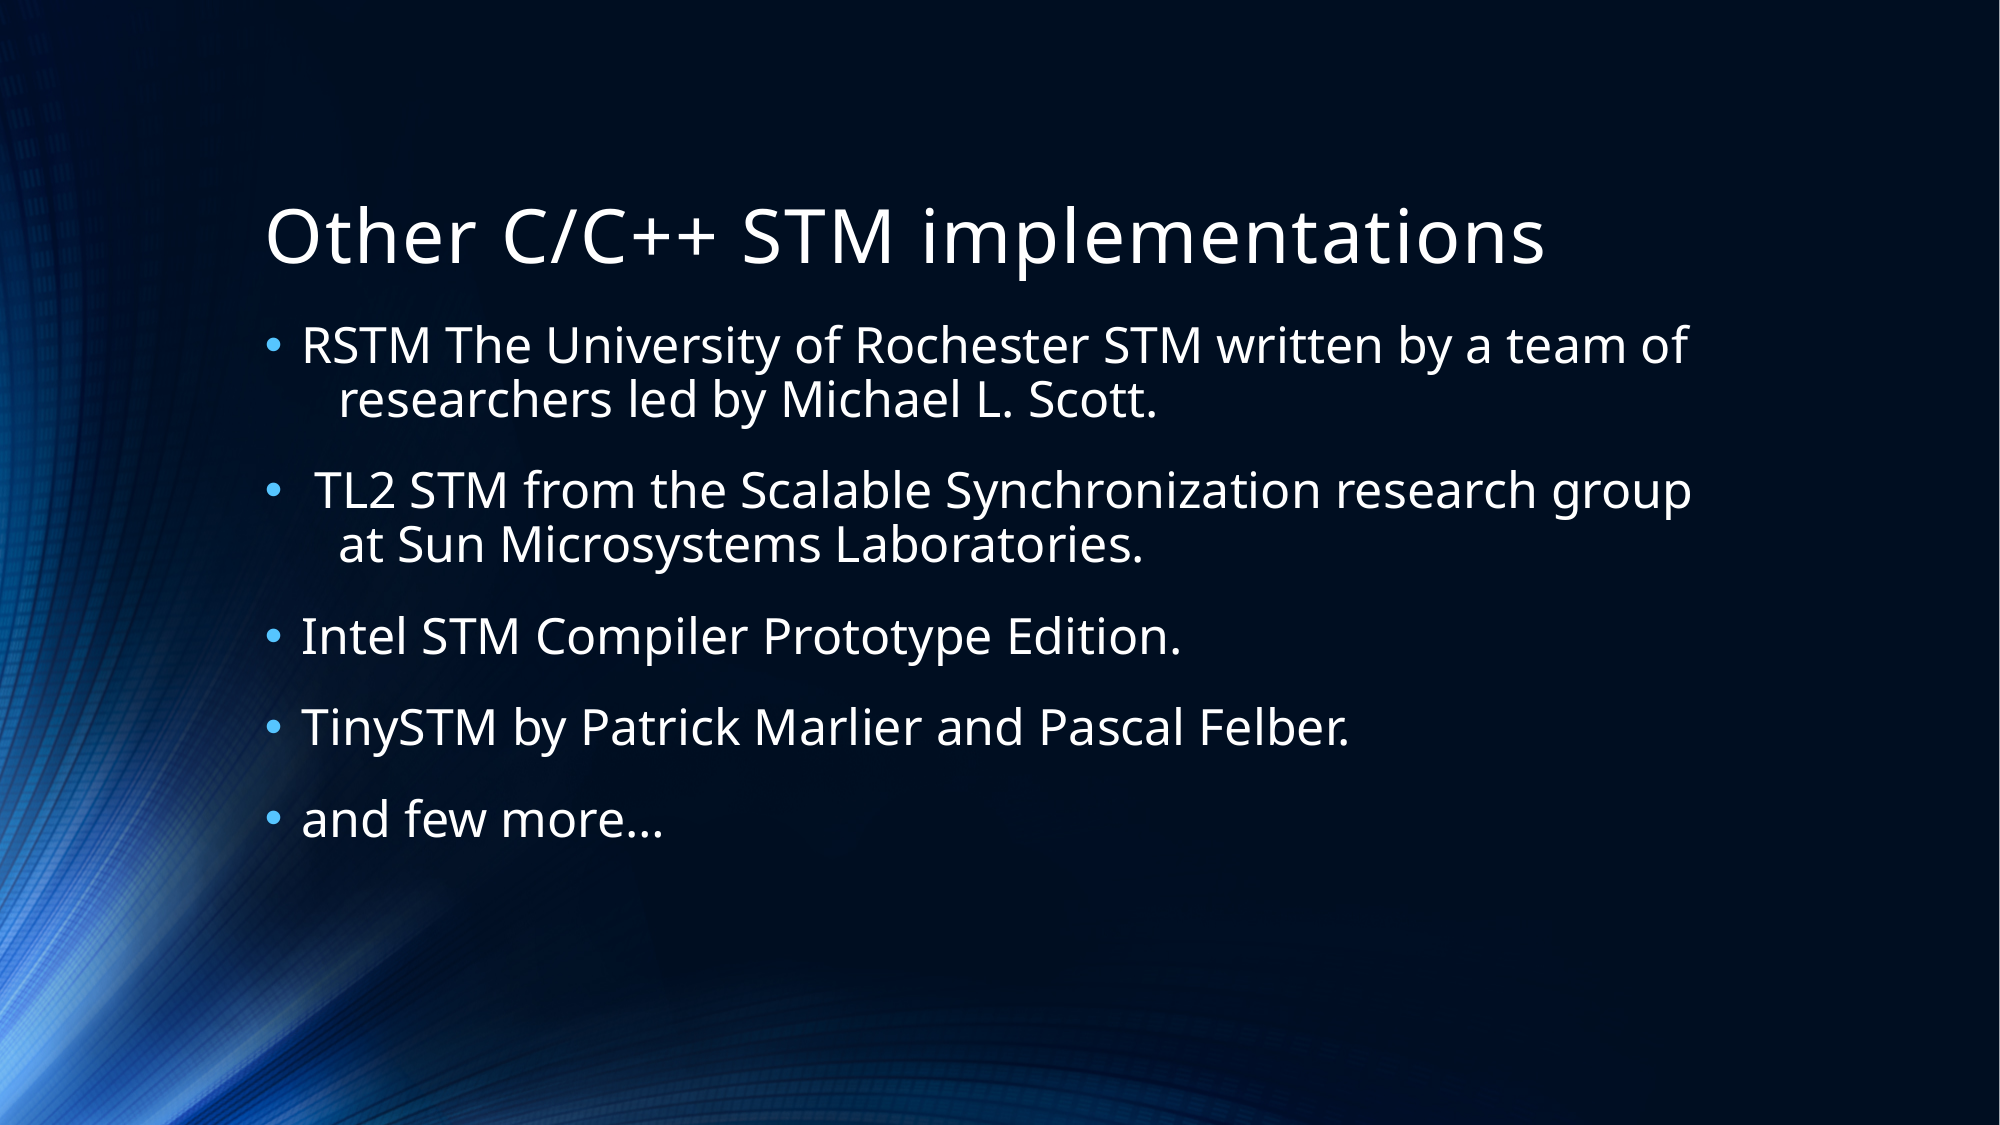

# Other C/C++ STM implementations
RSTM The University of Rochester STM written by a team of researchers led by Michael L. Scott.
 TL2 STM from the Scalable Synchronization research group at Sun Microsystems Laboratories.
Intel STM Compiler Prototype Edition.
TinySTM by Patrick Marlier and Pascal Felber.
and few more…